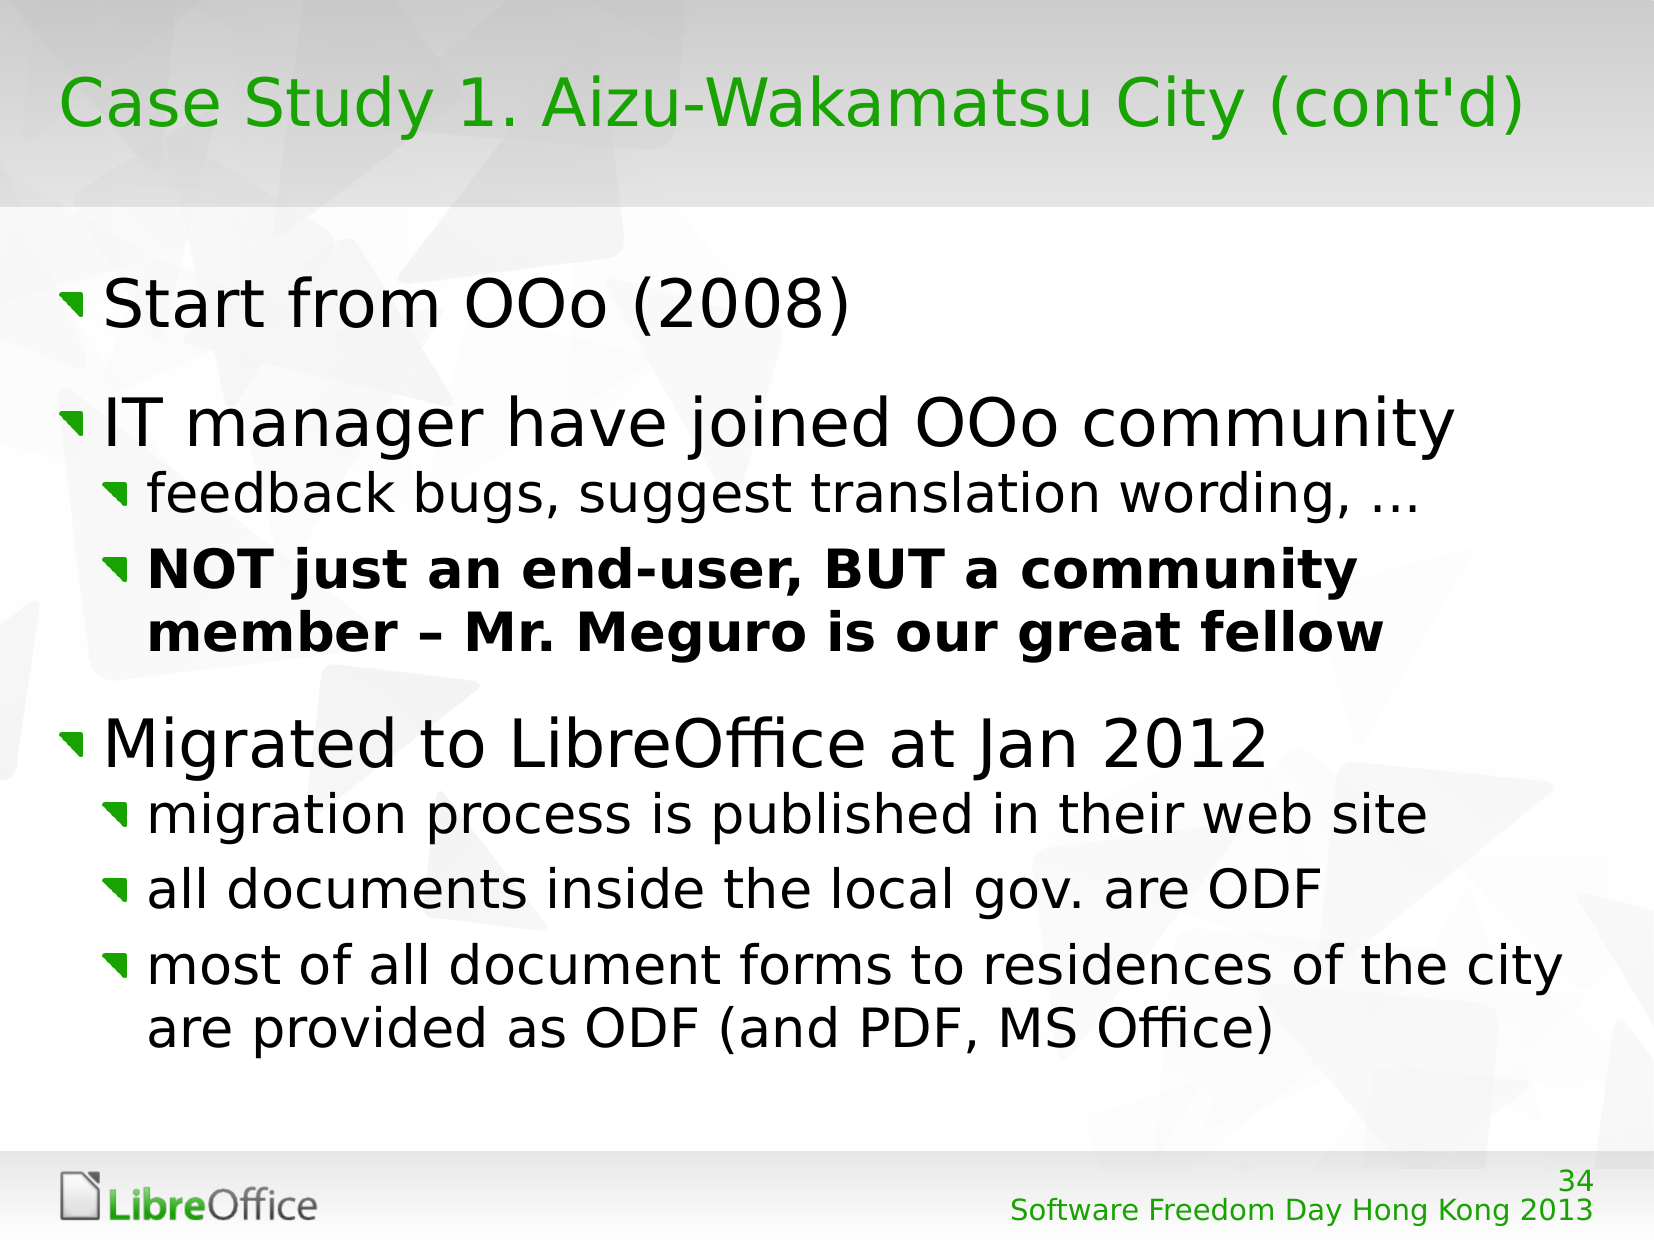

# Case Study 1. Aizu-Wakamatsu City (cont'd)
Start from OOo (2008)
IT manager have joined OOo community
feedback bugs, suggest translation wording, ...
NOT just an end-user, BUT a community member – Mr. Meguro is our great fellow
Migrated to LibreOffice at Jan 2012
migration process is published in their web site
all documents inside the local gov. are ODF
most of all document forms to residences of the city are provided as ODF (and PDF, MS Office)
34
Software Freedom Day Hong Kong 2013